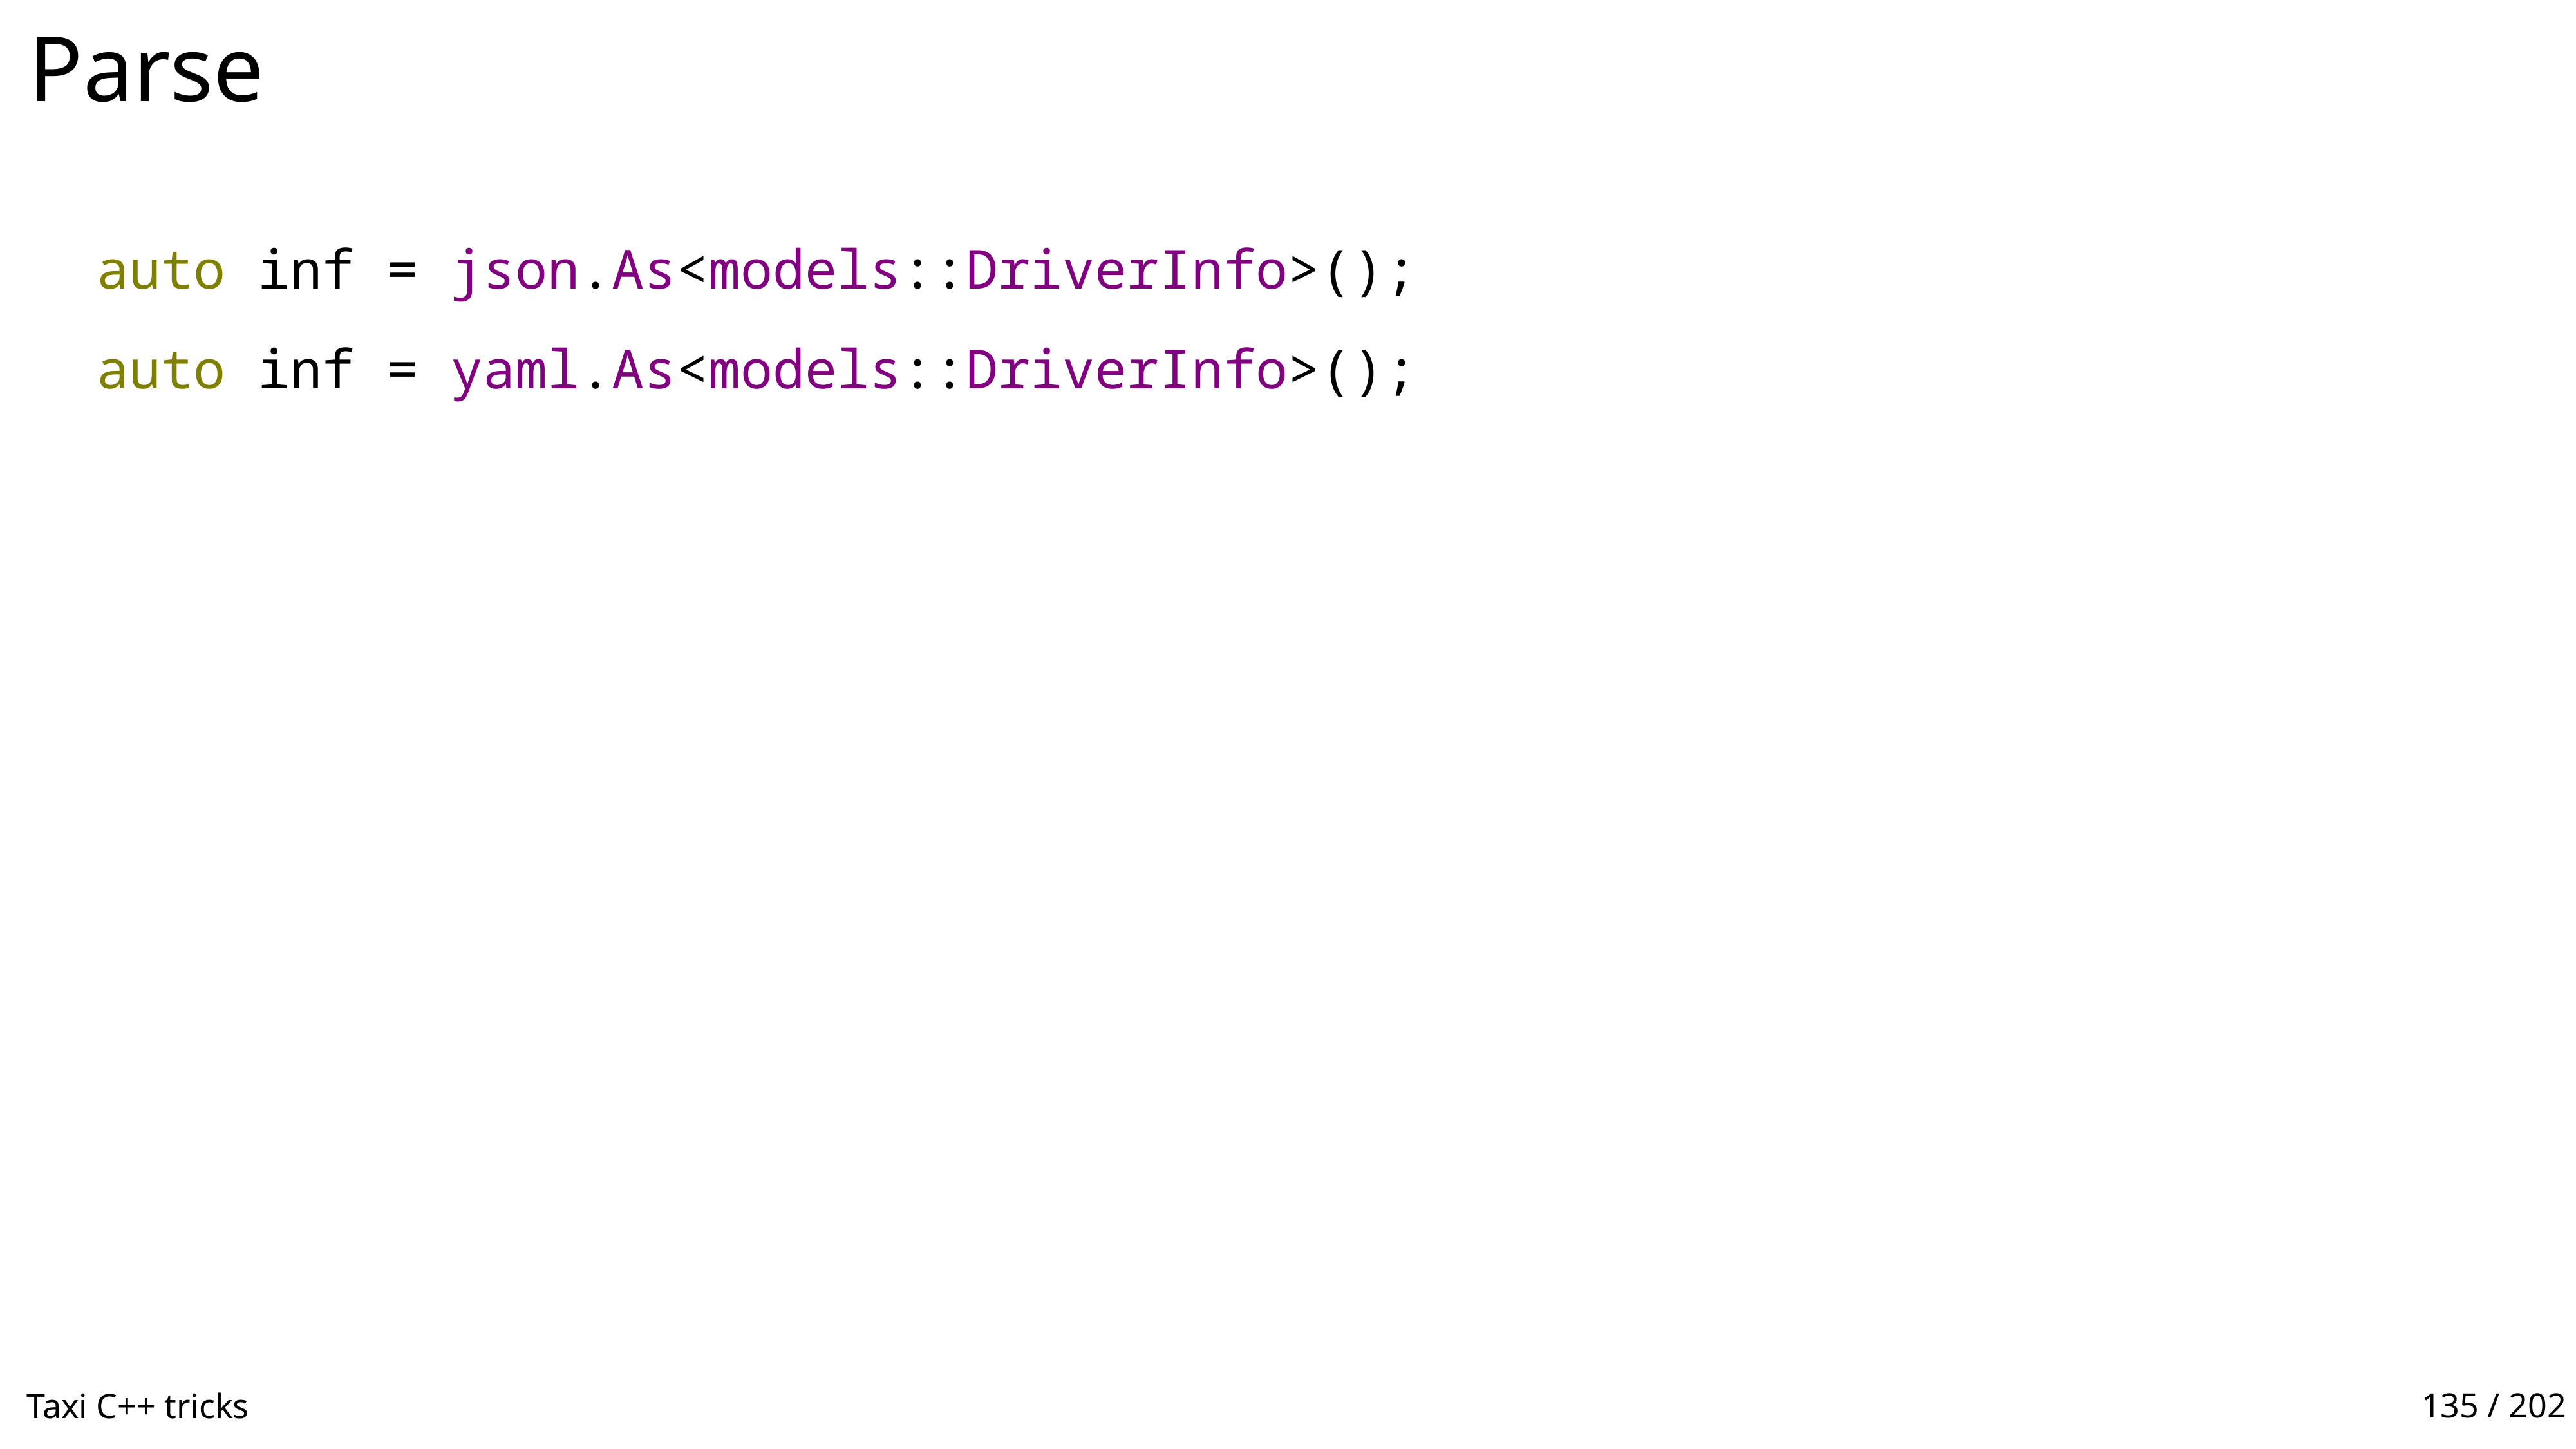

# Parse
auto inf = json.As<models::DriverInfo>();
auto inf = yaml.As<models::DriverInfo>();
Taxi C++ tricks